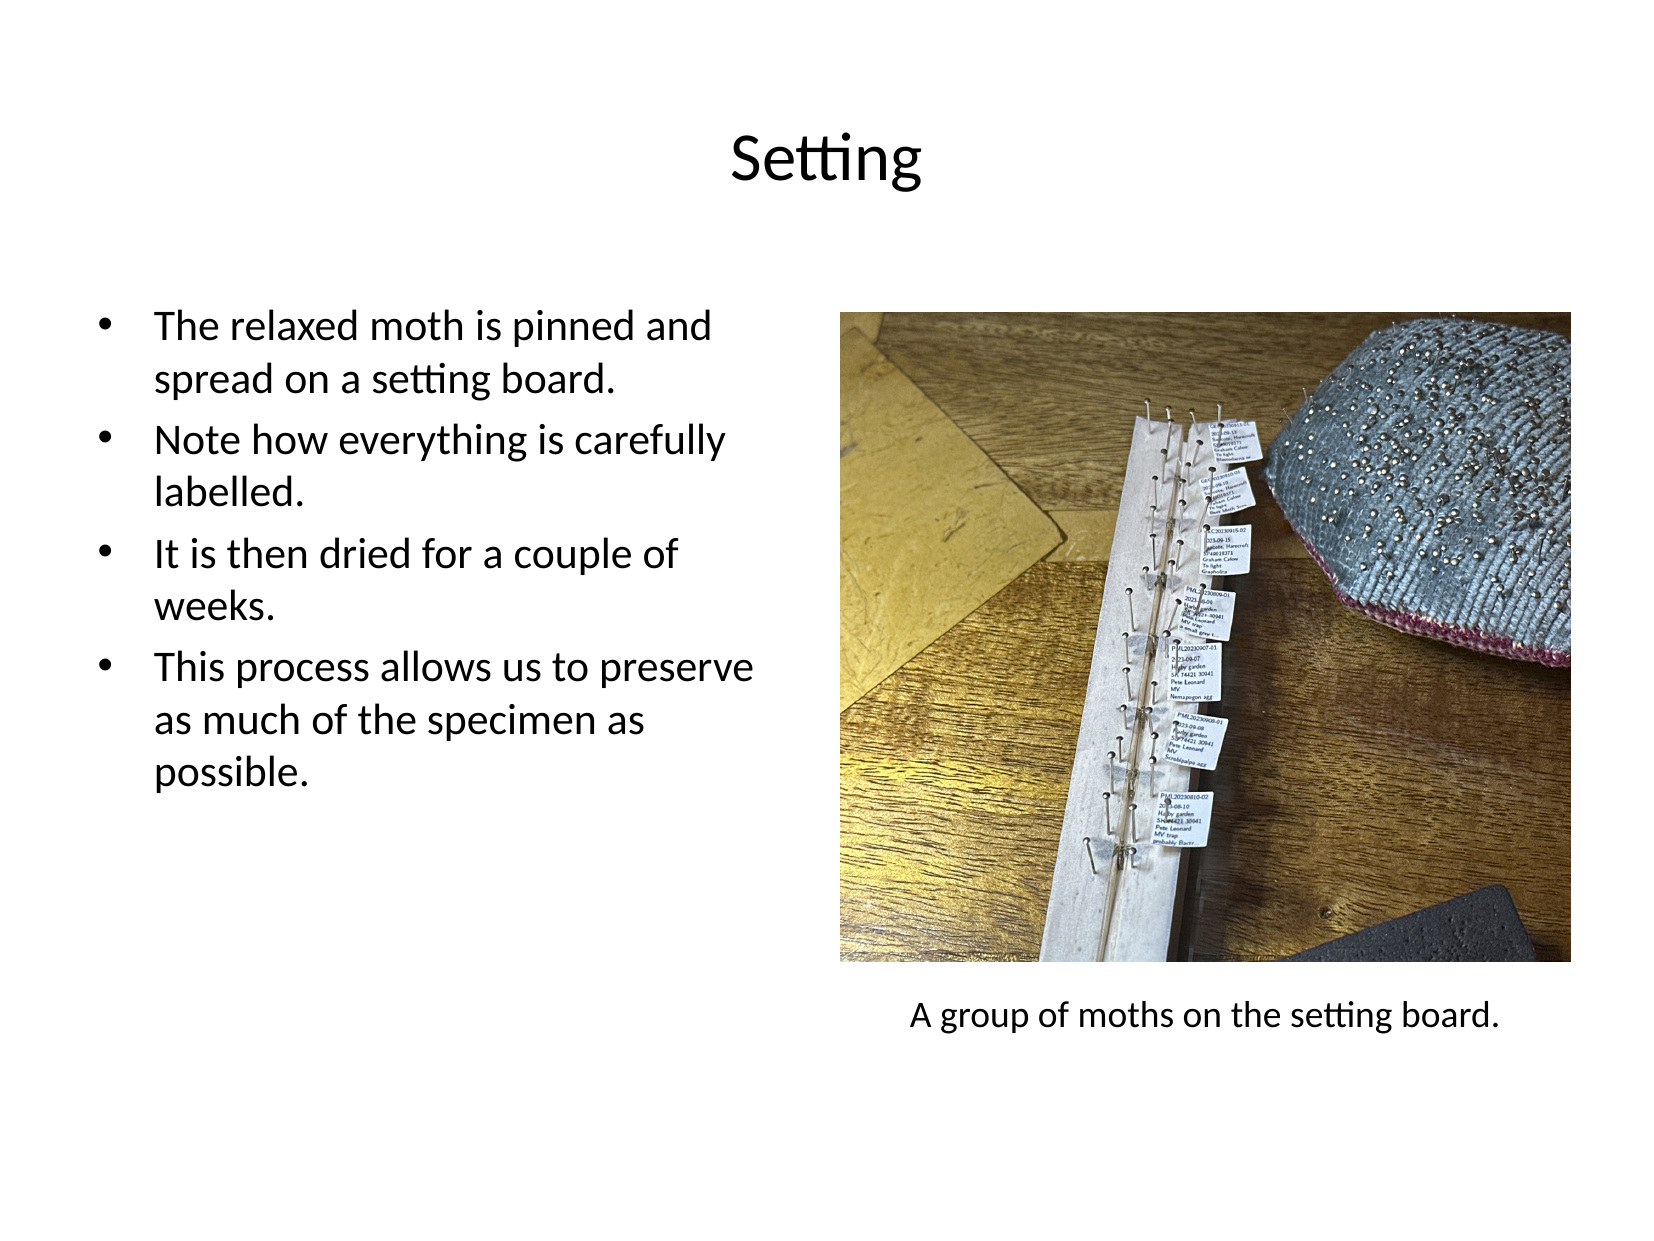

# Setting
The relaxed moth is pinned and spread on a setting board.
Note how everything is carefully labelled.
It is then dried for a couple of weeks.
This process allows us to preserve as much of the specimen as possible.
A group of moths on the setting board.